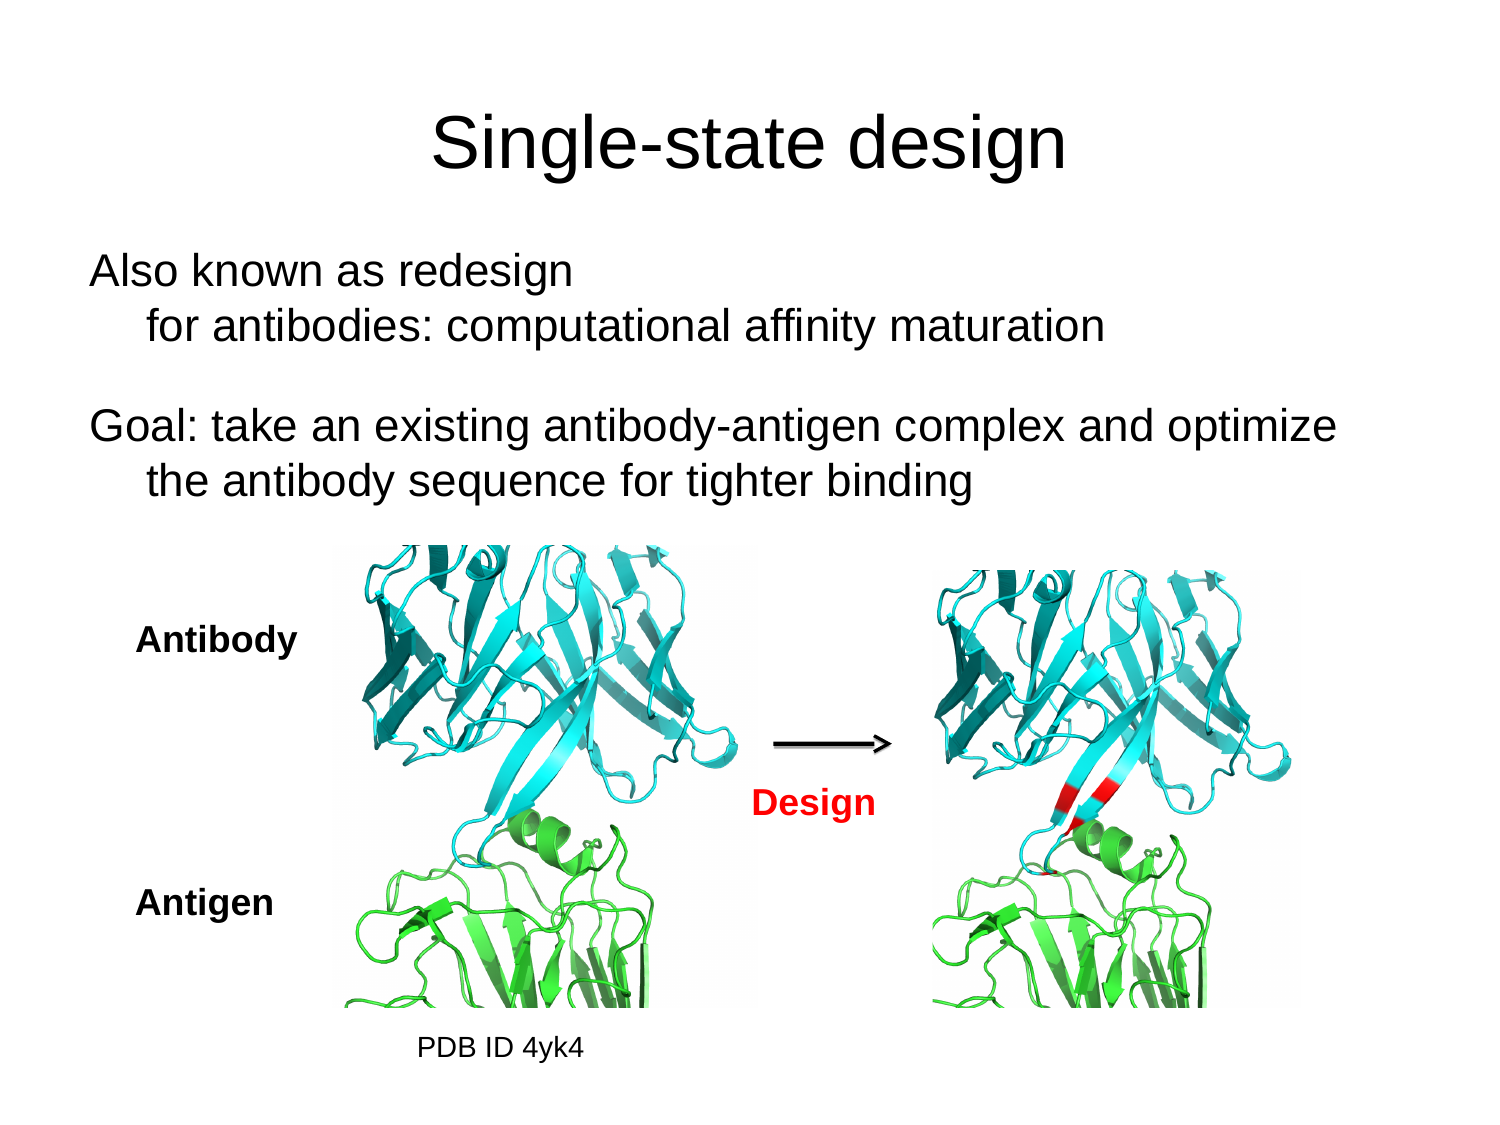

Single-state design
Also known as redesign
	for antibodies: computational affinity maturation
Goal: take an existing antibody-antigen complex and optimize the antibody sequence for tighter binding
Antibody
Design
Antigen
PDB ID 4yk4